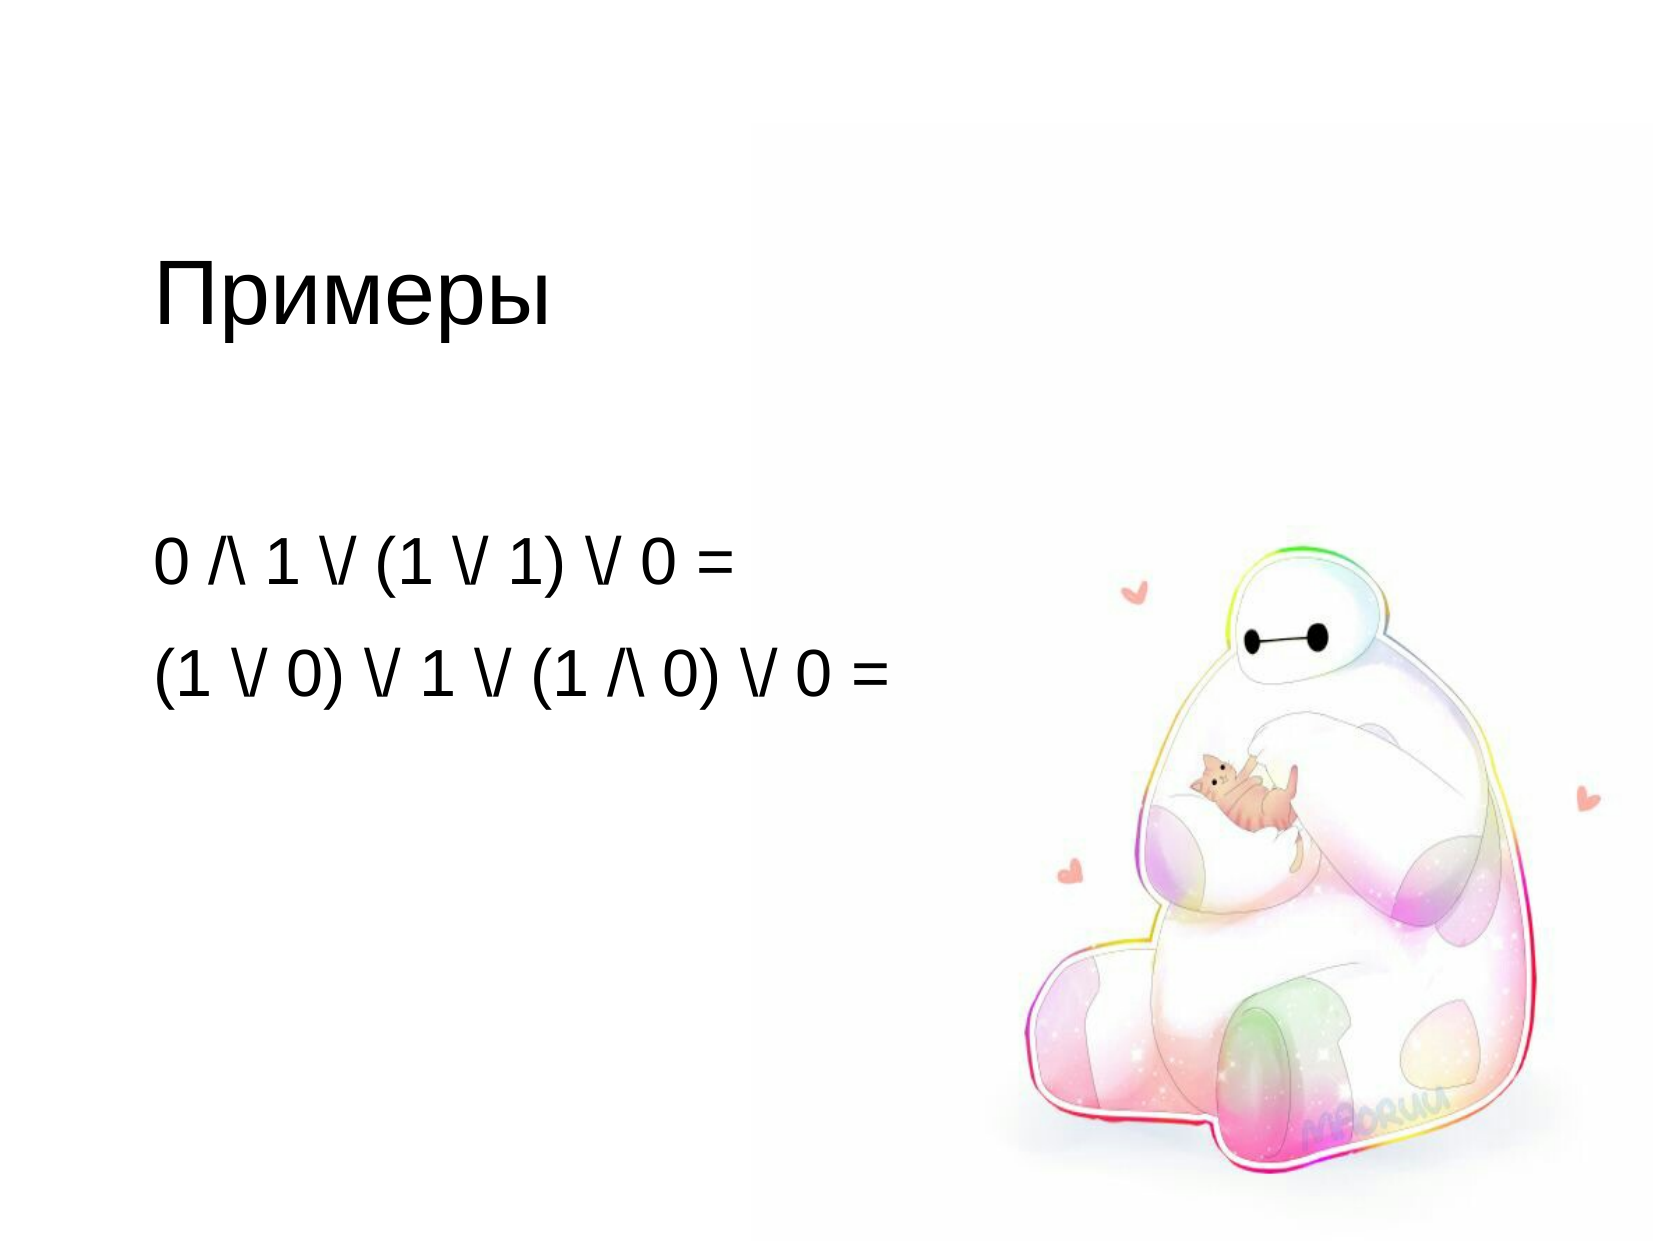

# Примеры
0 /\ 1 \/ (1 \/ 1) \/ 0 =
(1 \/ 0) \/ 1 \/ (1 /\ 0) \/ 0 =